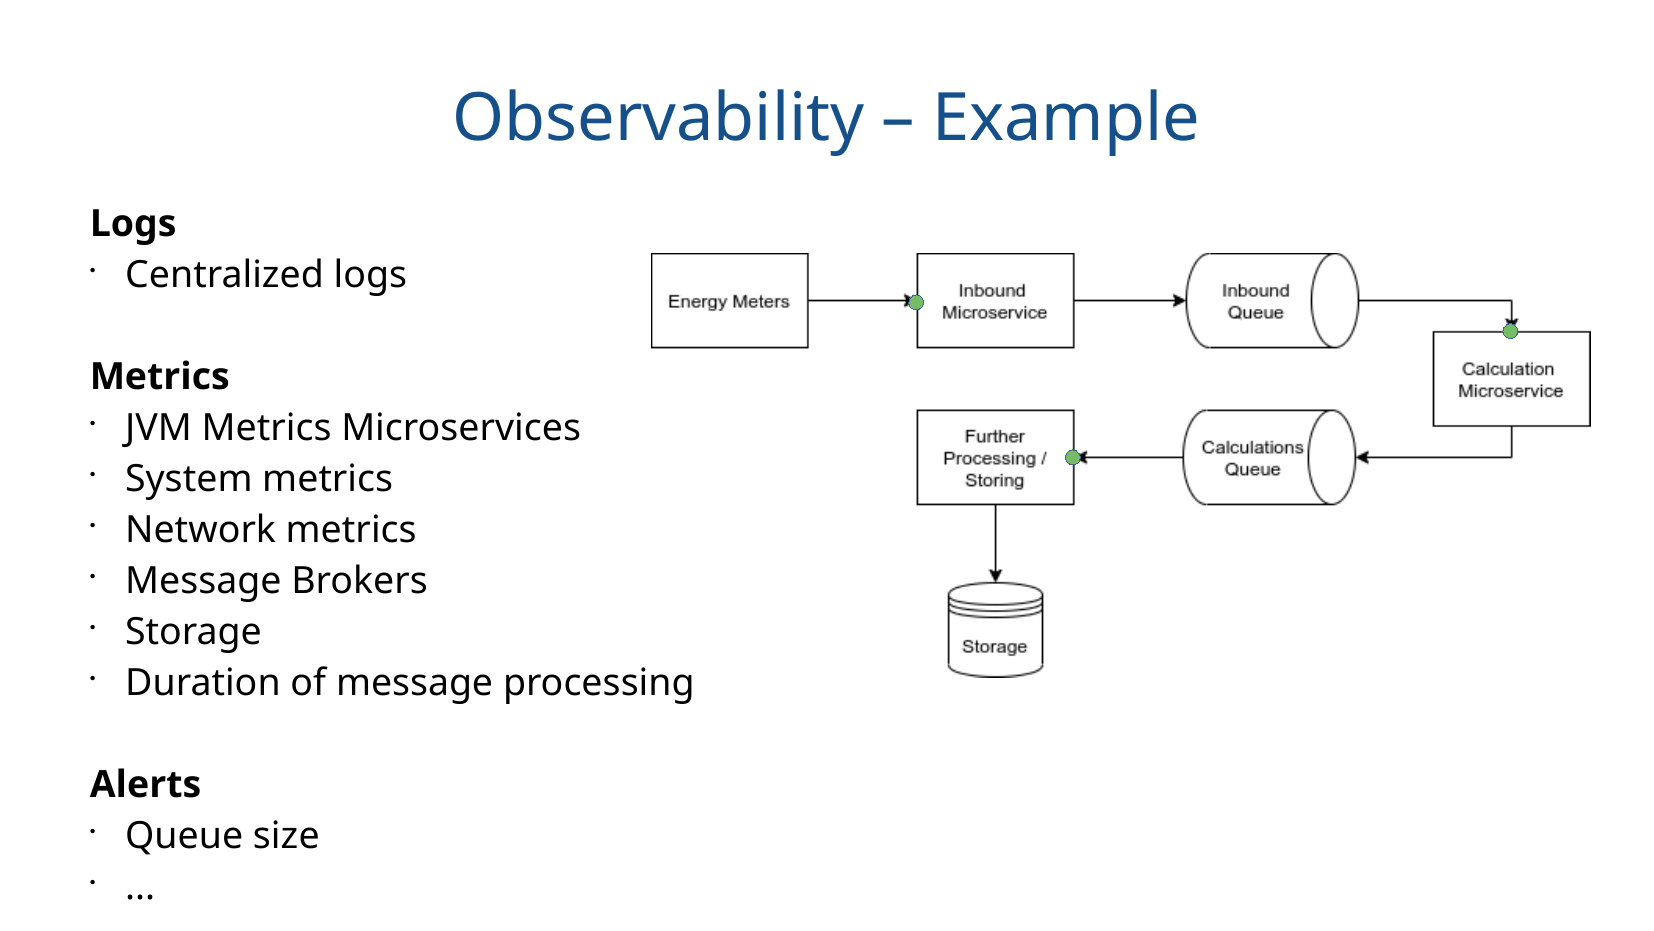

# Observability – Example
Logs
Centralized logs
Metrics
JVM Metrics Microservices
System metrics
Network metrics
Message Brokers
Storage
Duration of message processing
Alerts
Queue size
...